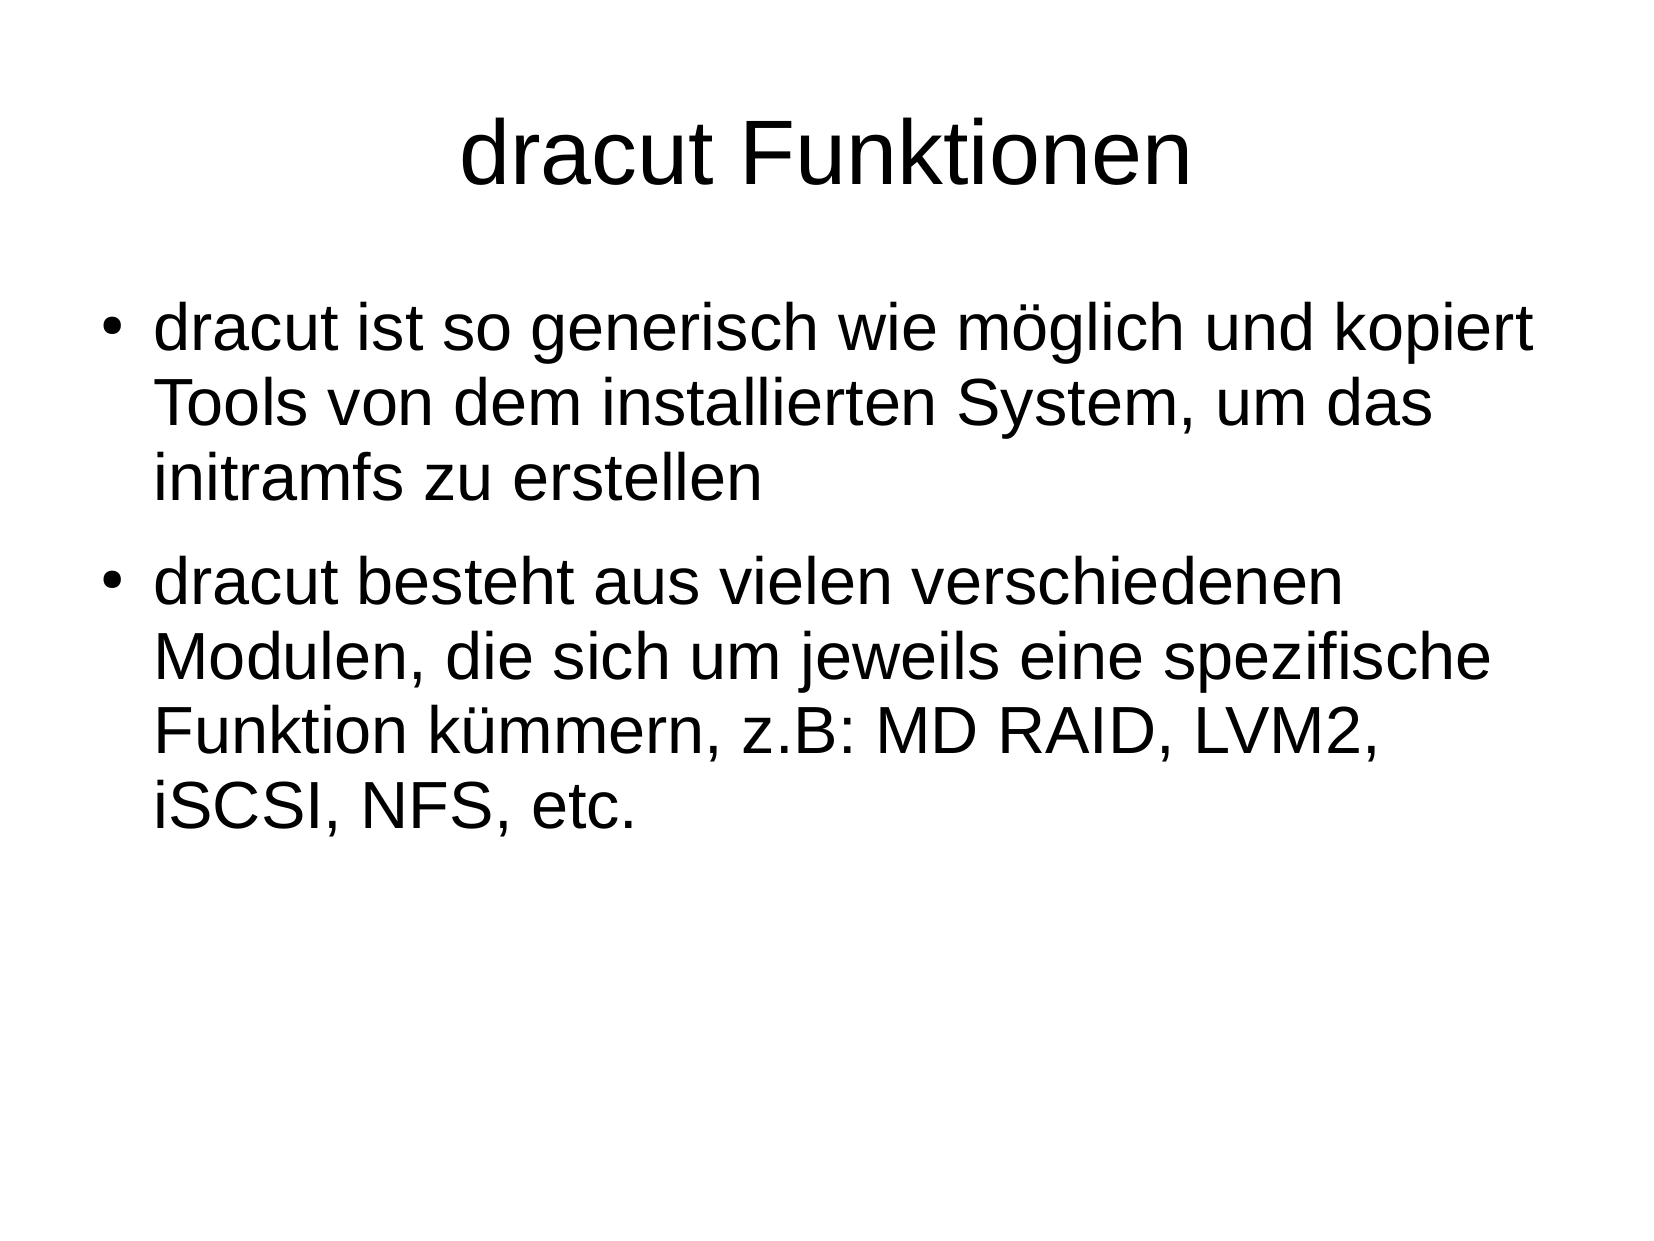

# dracut Funktionen
dracut ist so generisch wie möglich und kopiert Tools von dem installierten System, um das initramfs zu erstellen
dracut besteht aus vielen verschiedenen Modulen, die sich um jeweils eine spezifische Funktion kümmern, z.B: MD RAID, LVM2, iSCSI, NFS, etc.